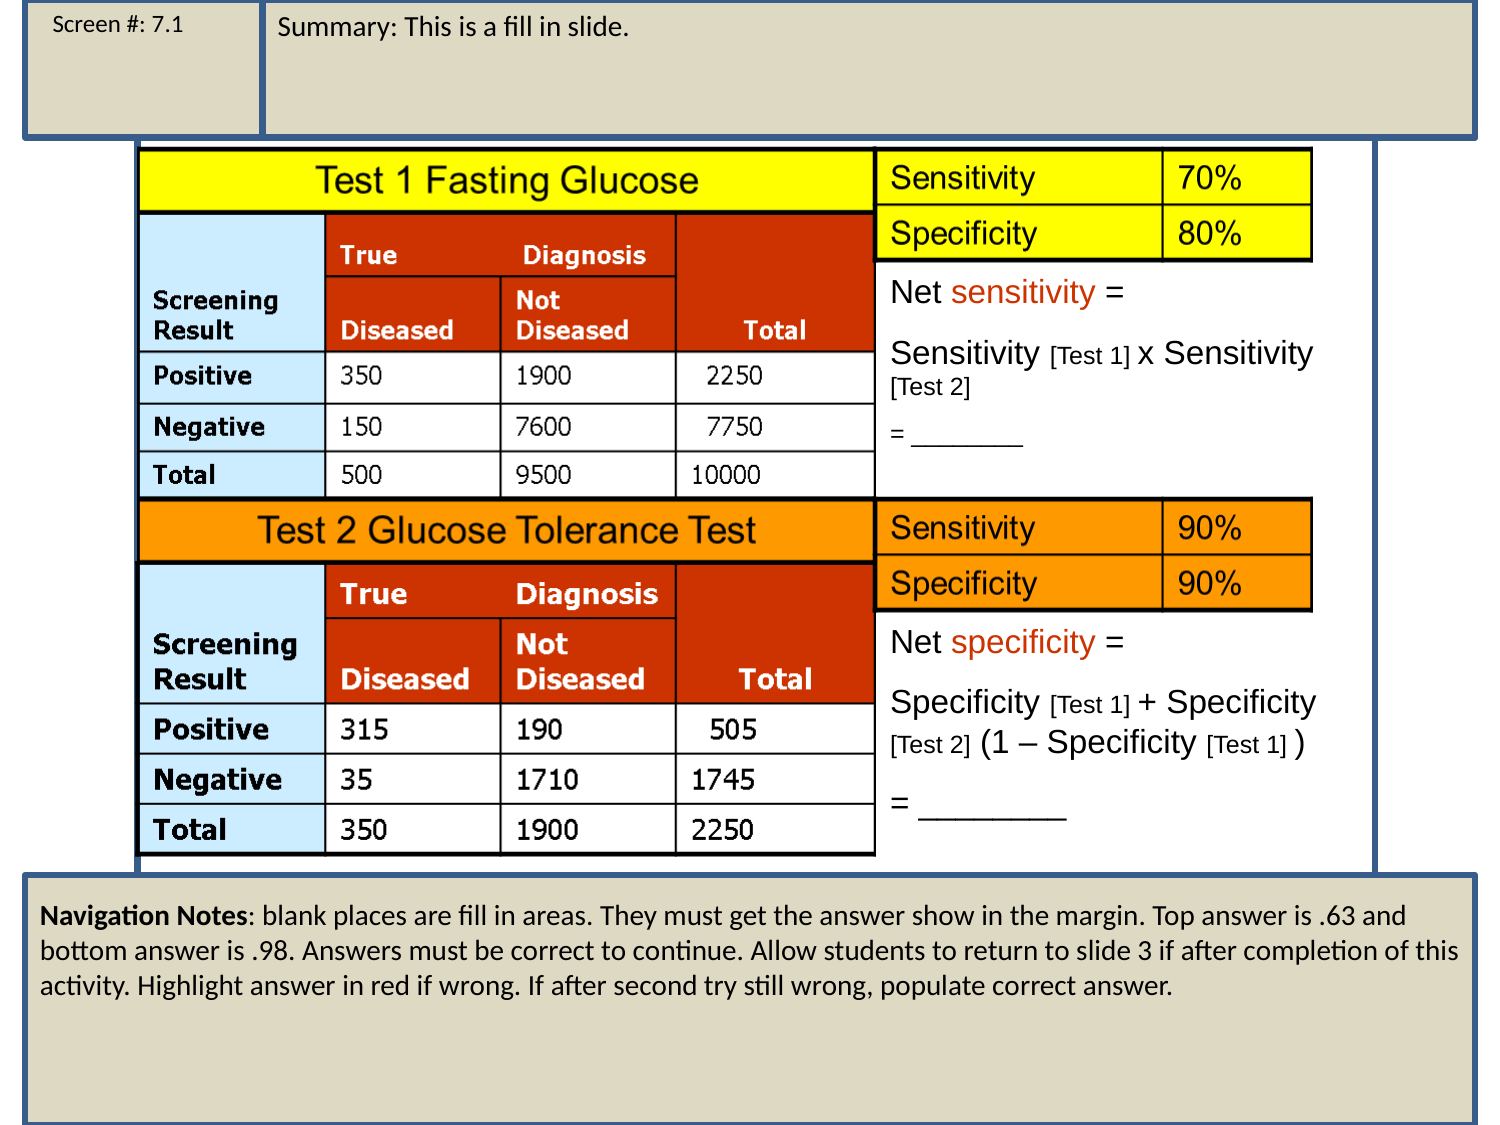

Screen #: 7.1
Summary: This is a fill in slide.
Net sensitivity =
Sensitivity [Test 1] x Sensitivity [Test 2]
= ________
Net sensitivity =.70 X .90 = .63
Also… 315/500 =.63
Net specificity =
Specificity [Test 1] + Specificity [Test 2] (1 – Specificity [Test 1] )
= ________
Net specificity = .80 +.90(1-.80) =.98
Also… (7600 + 1710)/9500 =.98
Navigation Notes: blank places are fill in areas. They must get the answer show in the margin. Top answer is .63 and bottom answer is .98. Answers must be correct to continue. Allow students to return to slide 3 if after completion of this activity. Highlight answer in red if wrong. If after second try still wrong, populate correct answer.